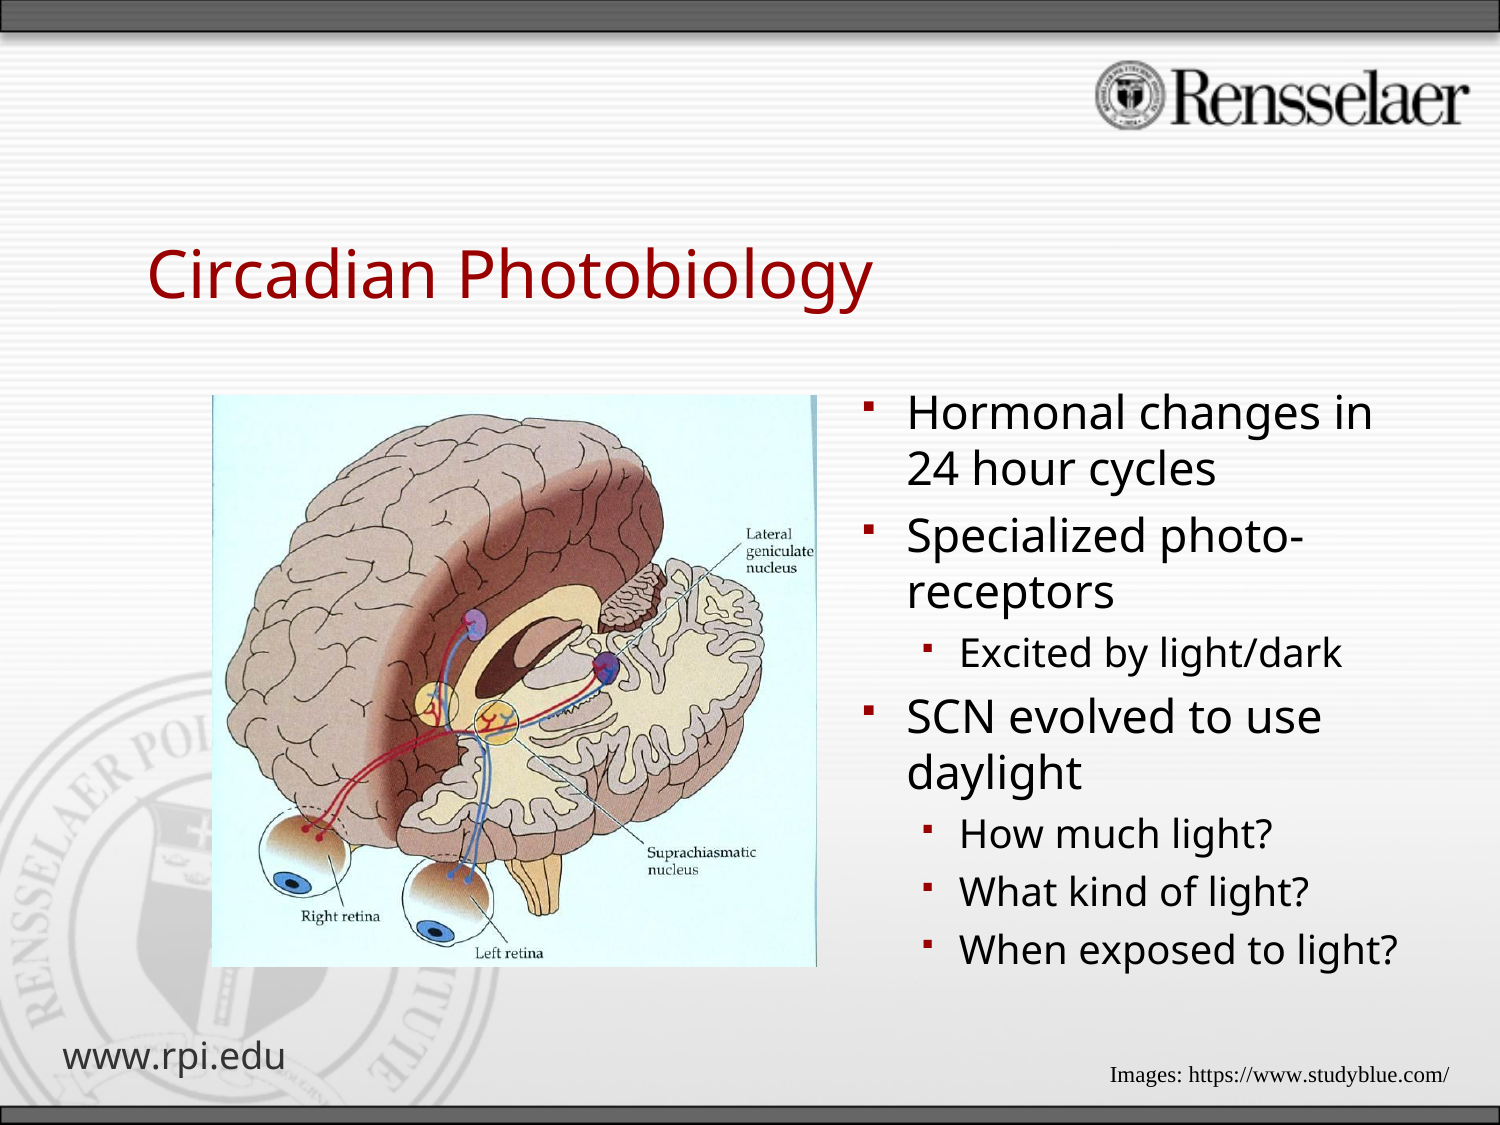

# Circadian Photobiology
Hormonal changes in 24 hour cycles
Specialized photo-receptors
Excited by light/dark
SCN evolved to use daylight
How much light?
What kind of light?
When exposed to light?
Images: https://www.studyblue.com/